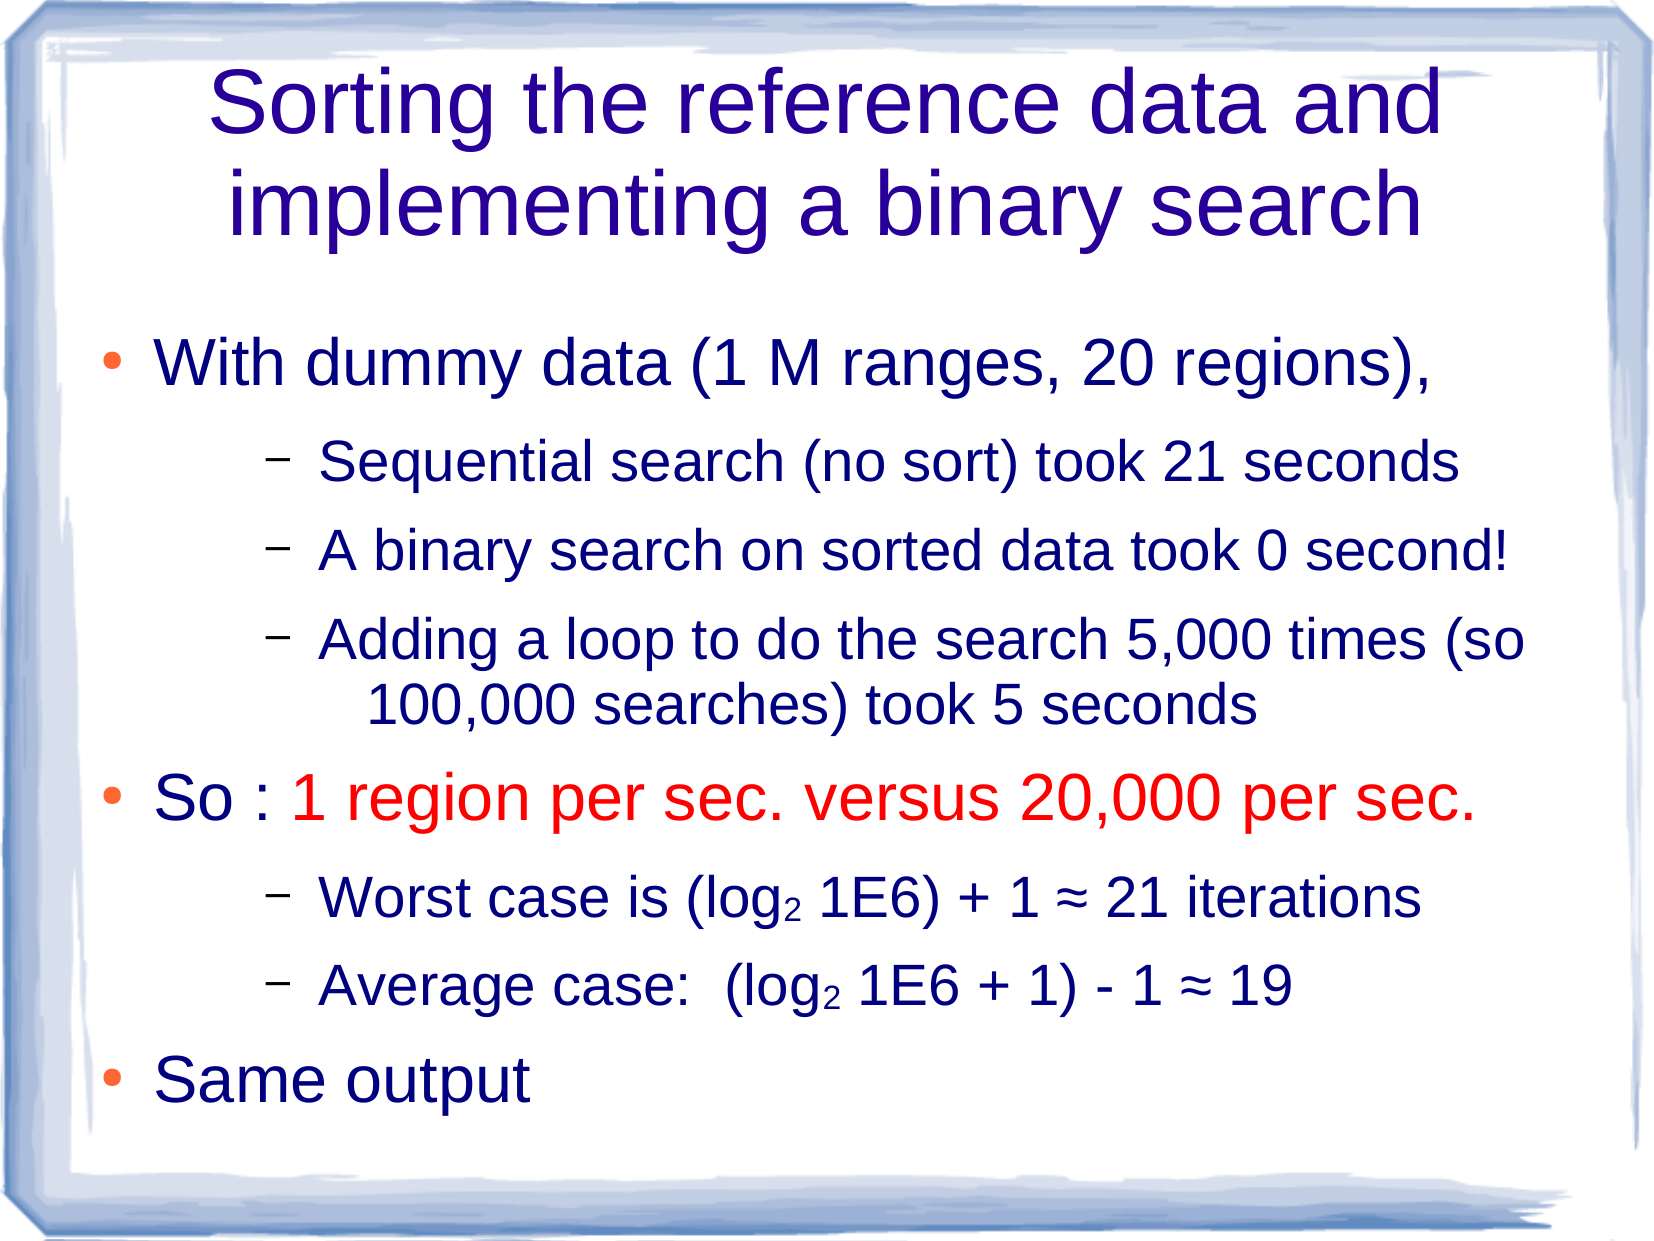

# Sorting the reference data and implementing a binary search
With dummy data (1 M ranges, 20 regions),
Sequential search (no sort) took 21 seconds
A binary search on sorted data took 0 second!
Adding a loop to do the search 5,000 times (so 100,000 searches) took 5 seconds
So : 1 region per sec. versus 20,000 per sec.
Worst case is (log2 1E6) + 1 ≈ 21 iterations
Average case: (log2 1E6 + 1) - 1 ≈ 19
Same output